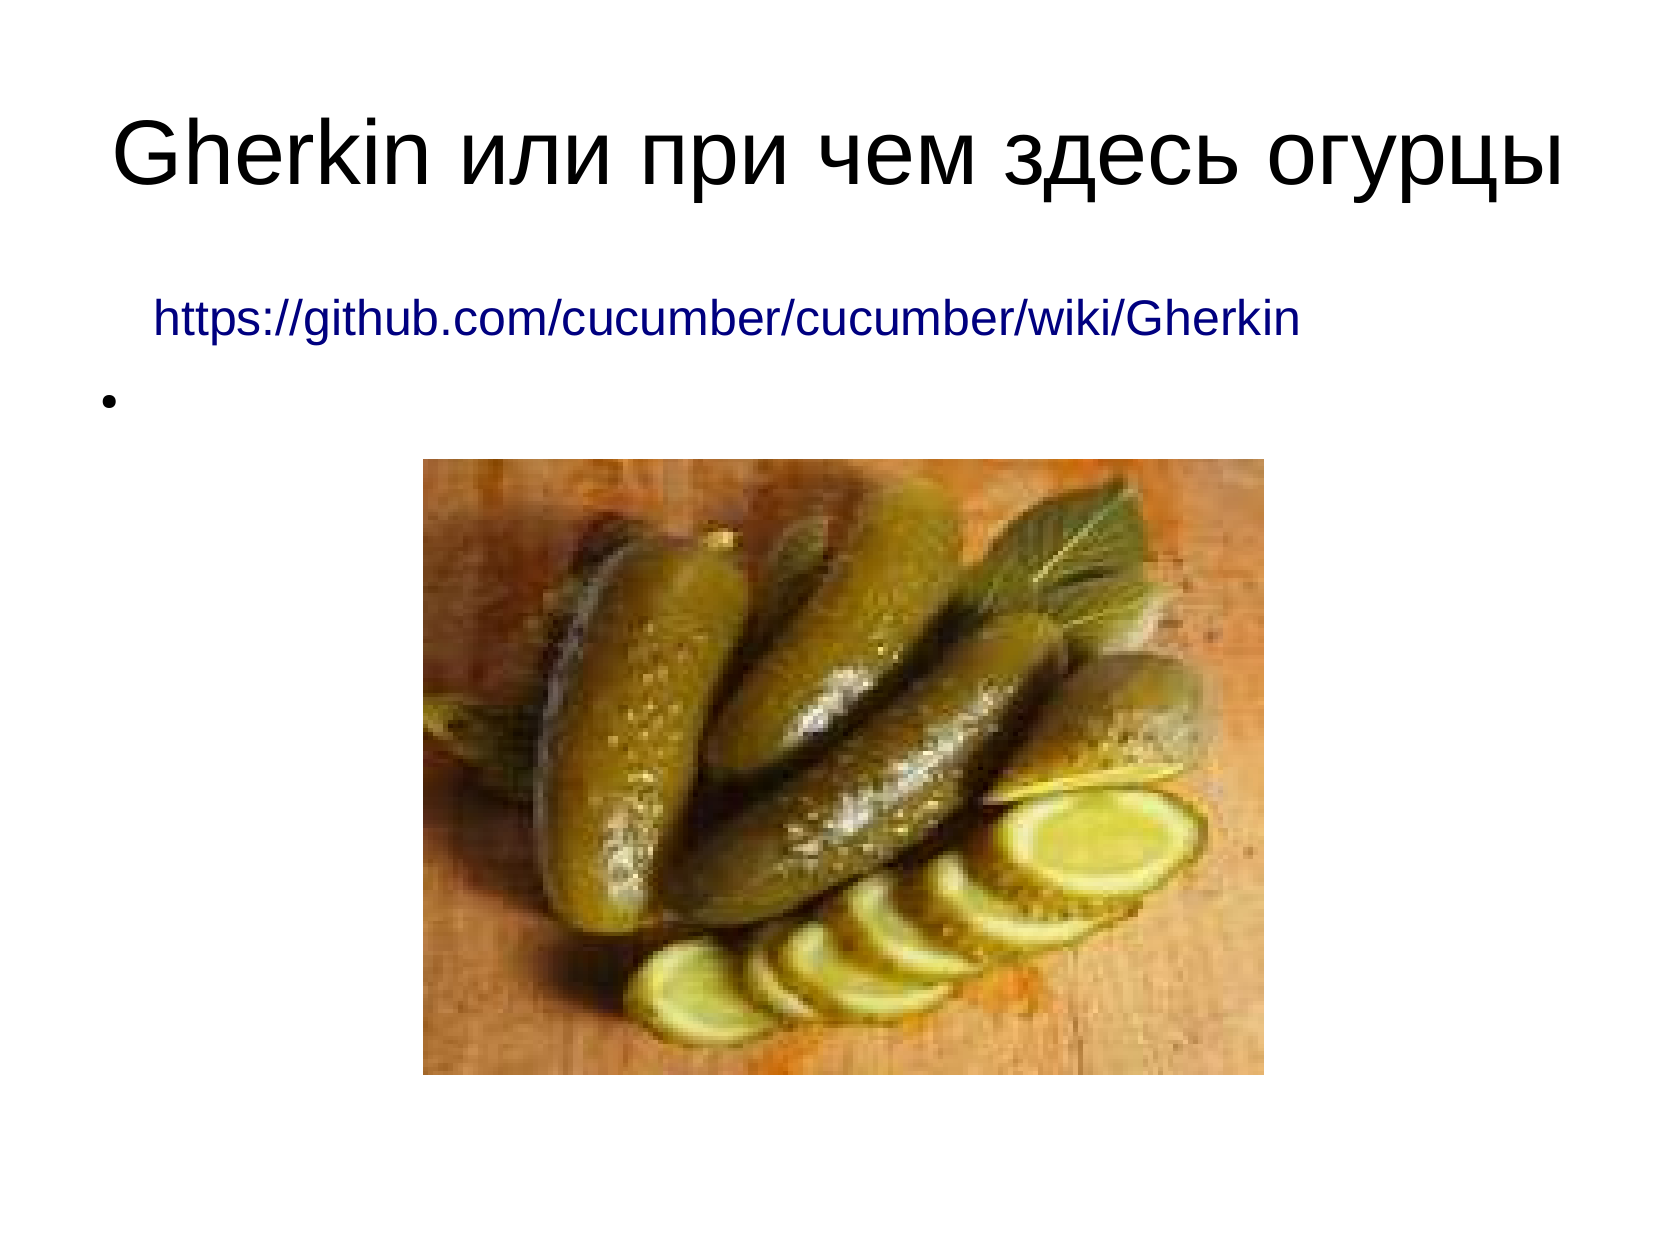

# Gherkin или при чем здесь огурцы
https://github.com/cucumber/cucumber/wiki/Gherkin